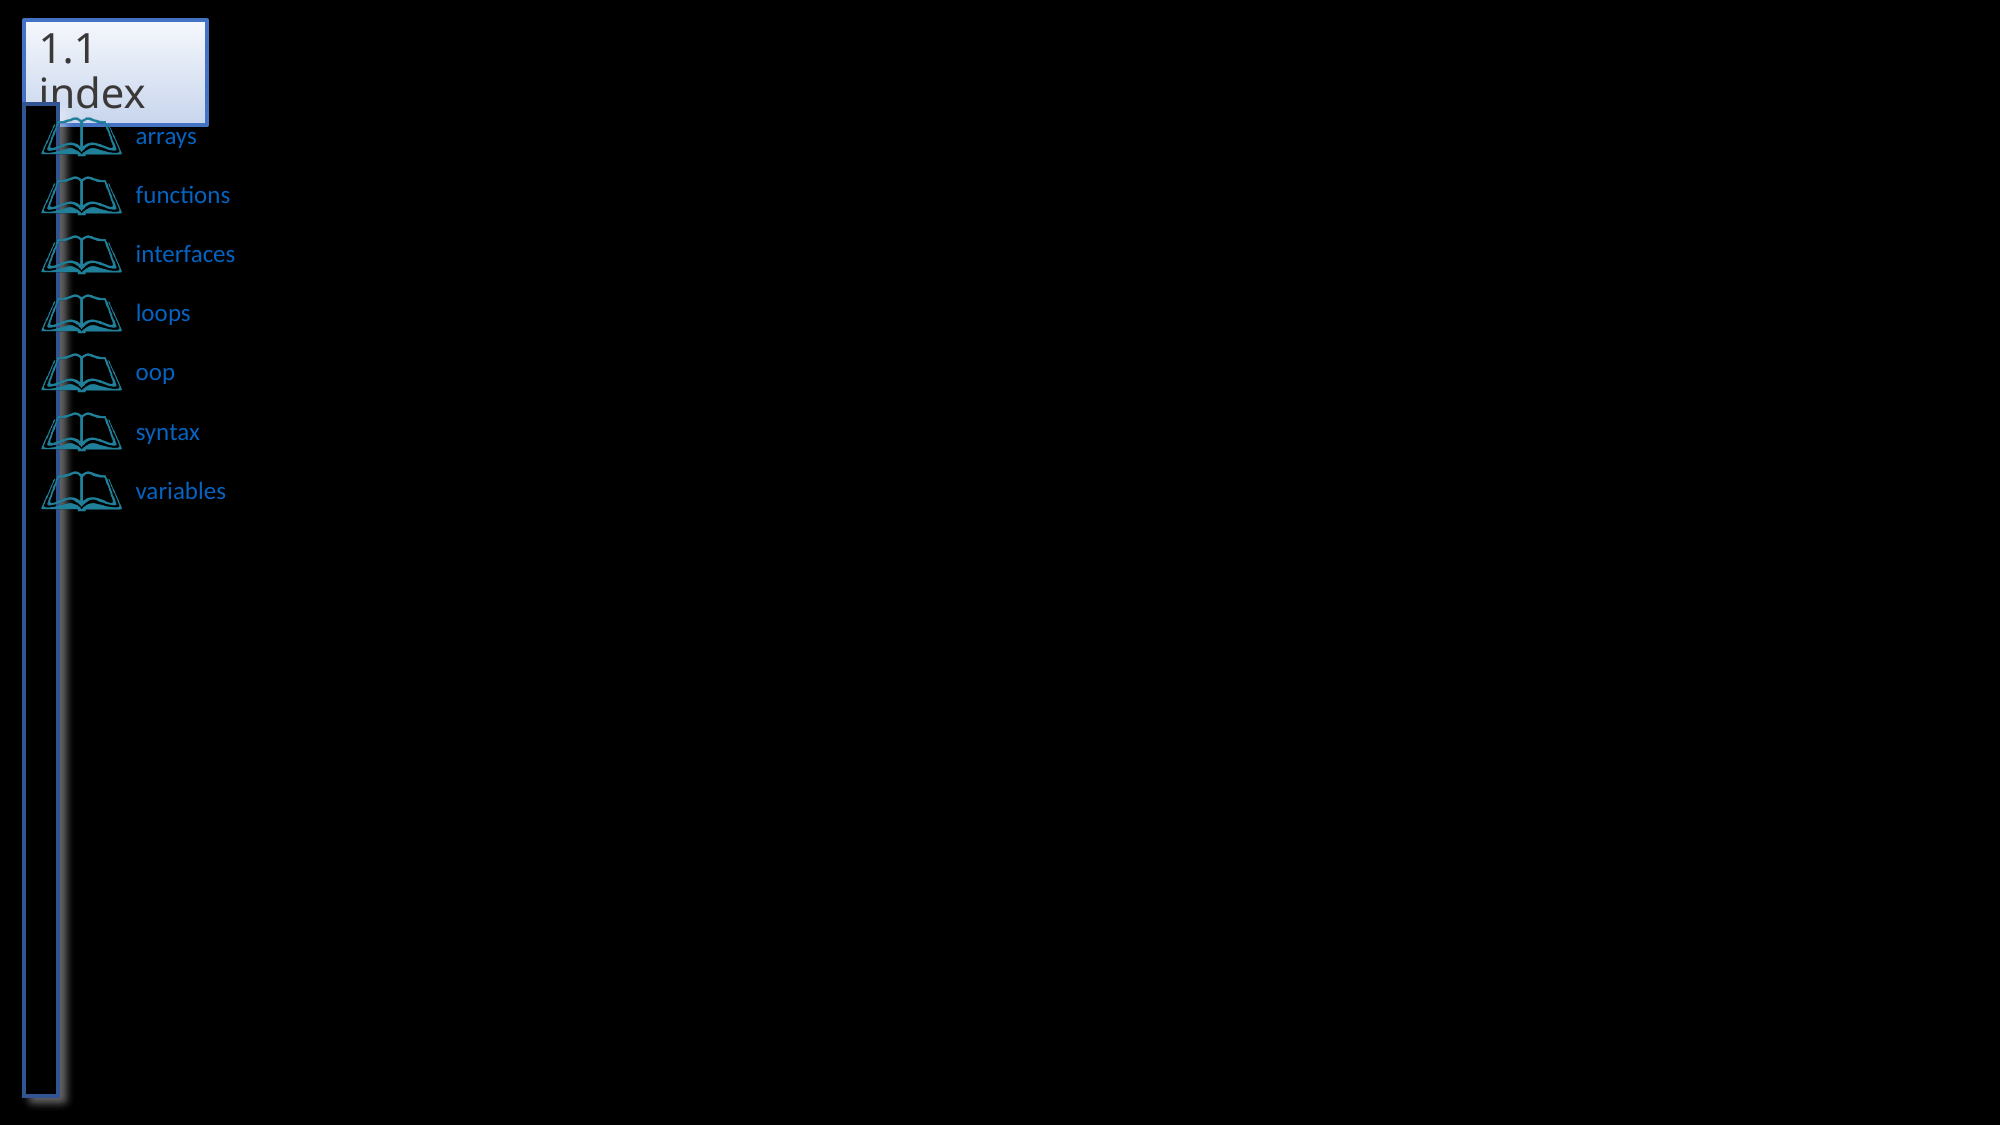

# 1.1 index
arrays
functions
interfaces
loops
oop
syntax
variables